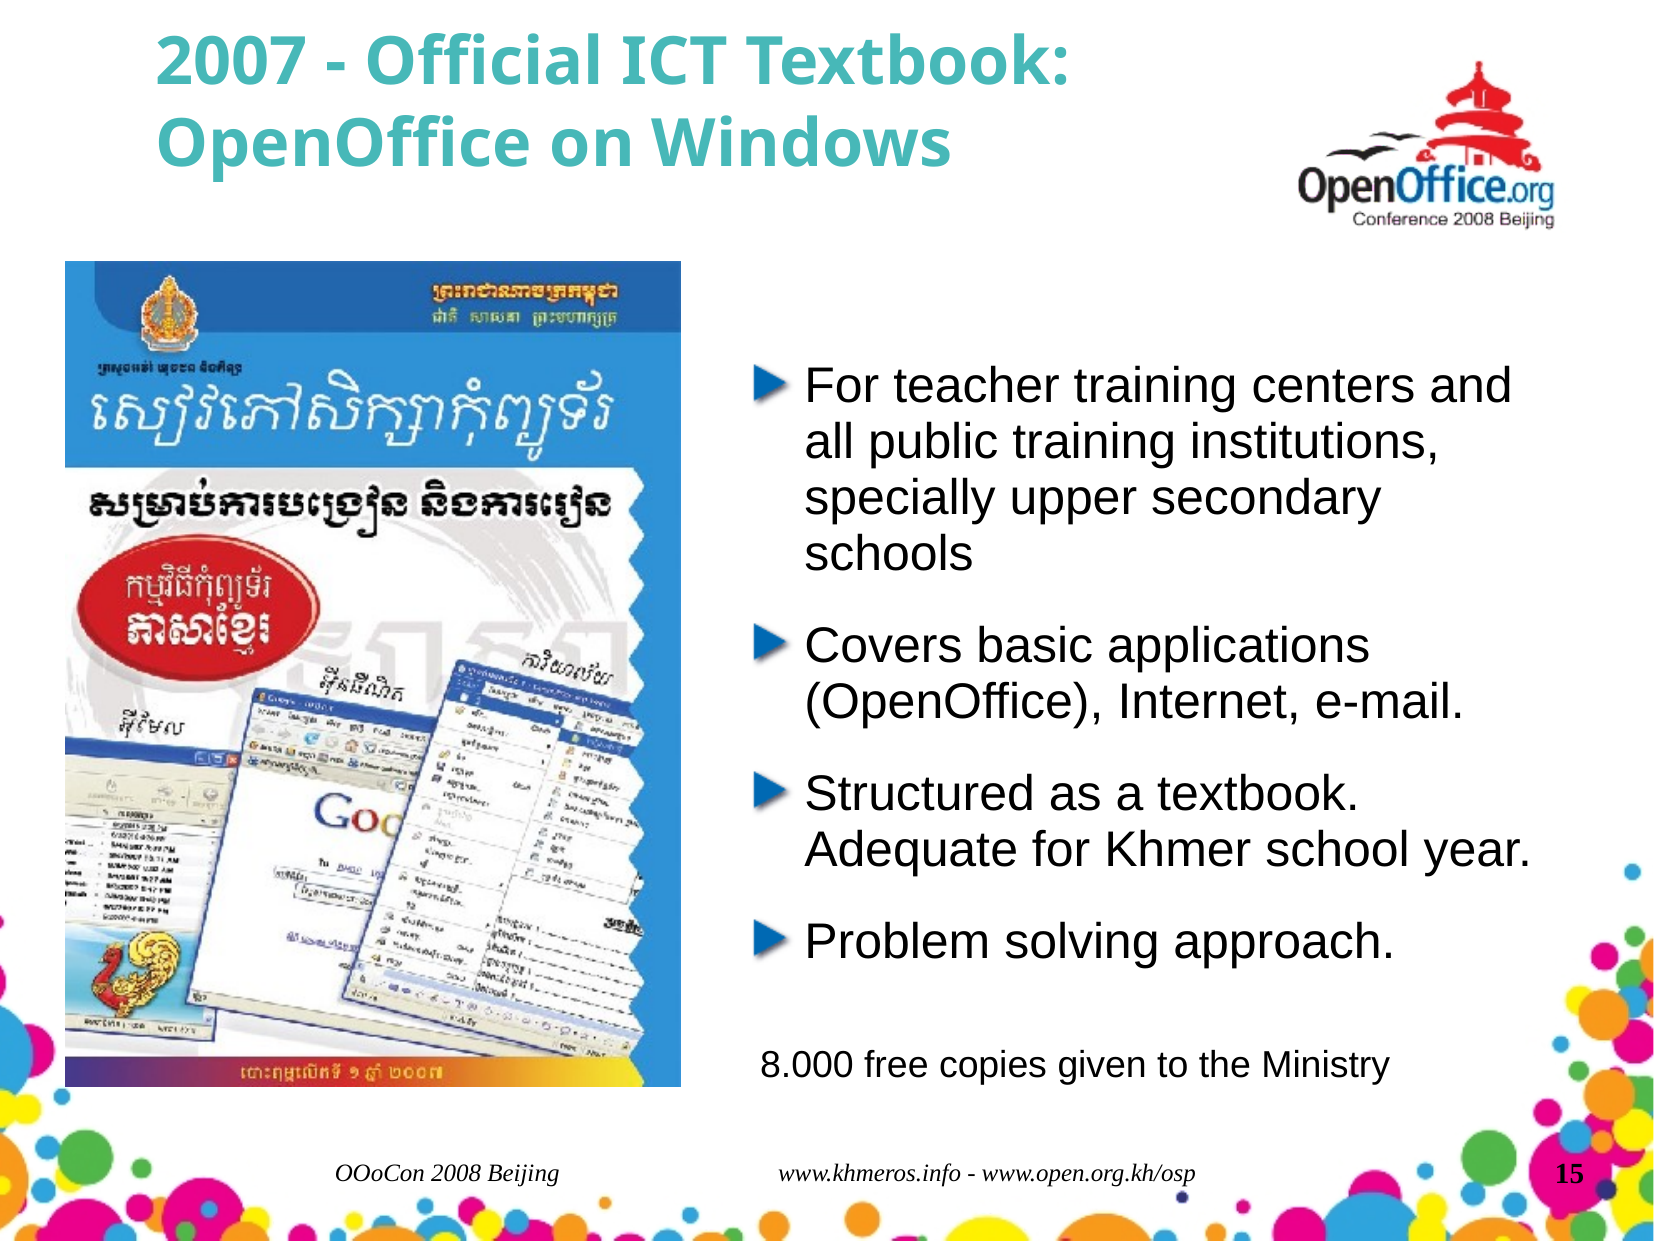

2007 - Official ICT Textbook:
OpenOffice on Windows
For teacher training centers and all public training institutions, specially upper secondary schools
Covers basic applications (OpenOffice), Internet, e-mail.
Structured as a textbook. Adequate for Khmer school year.
Problem solving approach.
8.000 free copies given to the Ministry
15
OOoCon 2008 Beijing www.khmeros.info - www.open.org.kh/osp